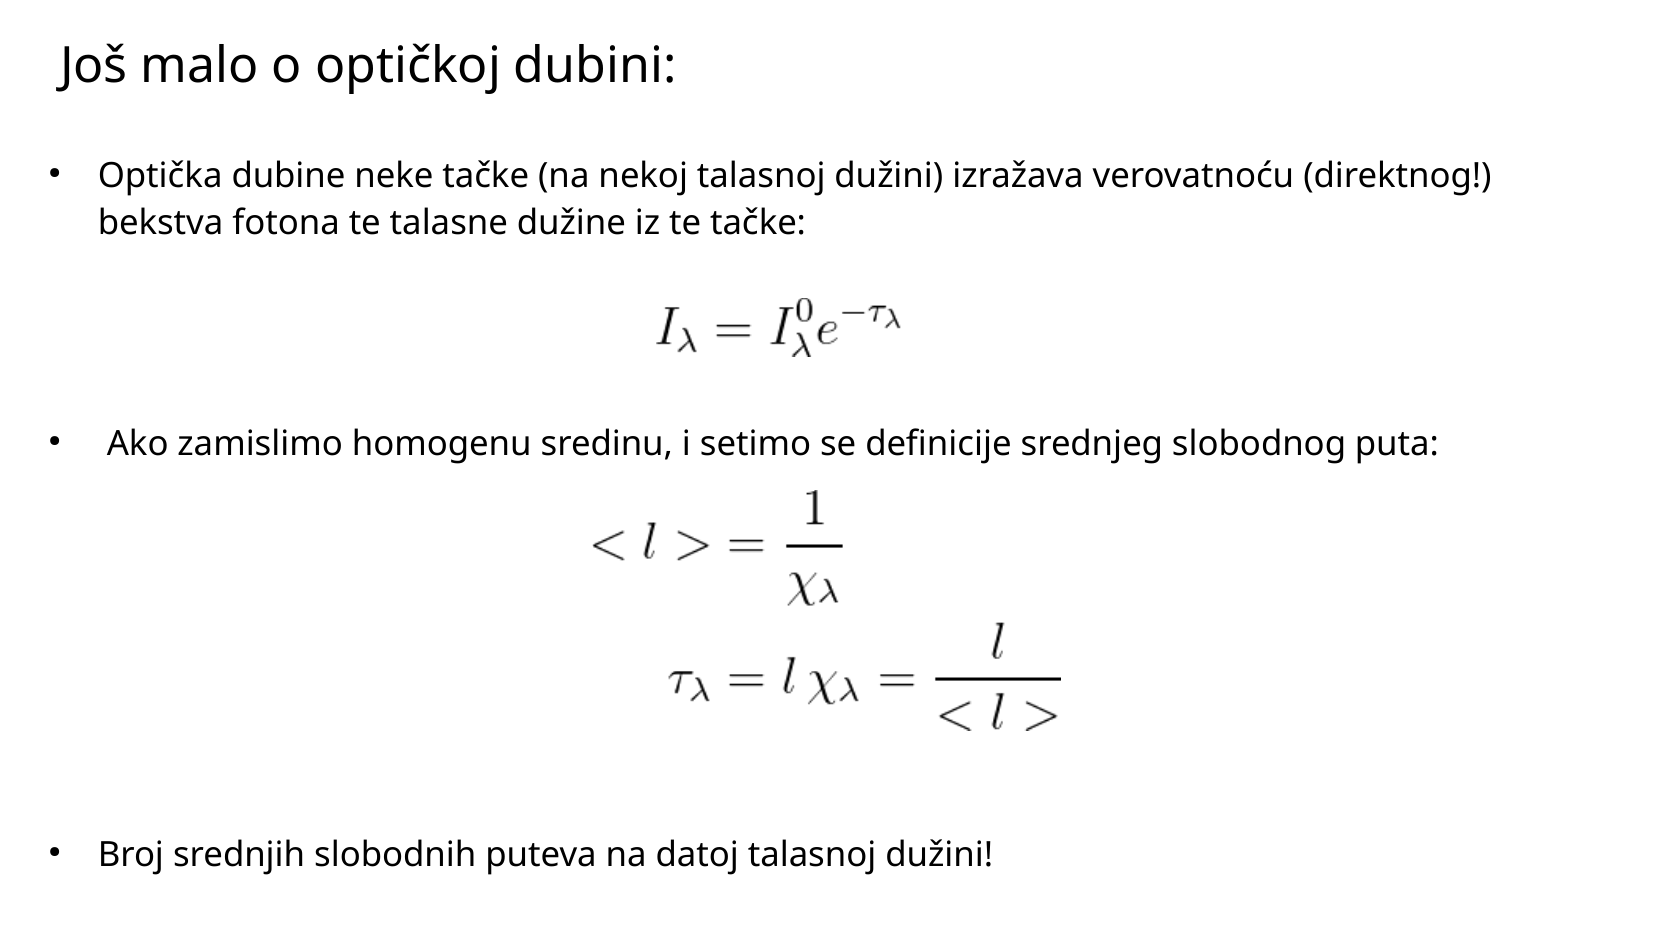

# Još malo o optičkoj dubini:
Optička dubine neke tačke (na nekoj talasnoj dužini) izražava verovatnoću (direktnog!) bekstva fotona te talasne dužine iz te tačke:
 Ako zamislimo homogenu sredinu, i setimo se definicije srednjeg slobodnog puta:
Broj srednjih slobodnih puteva na datoj talasnoj dužini!